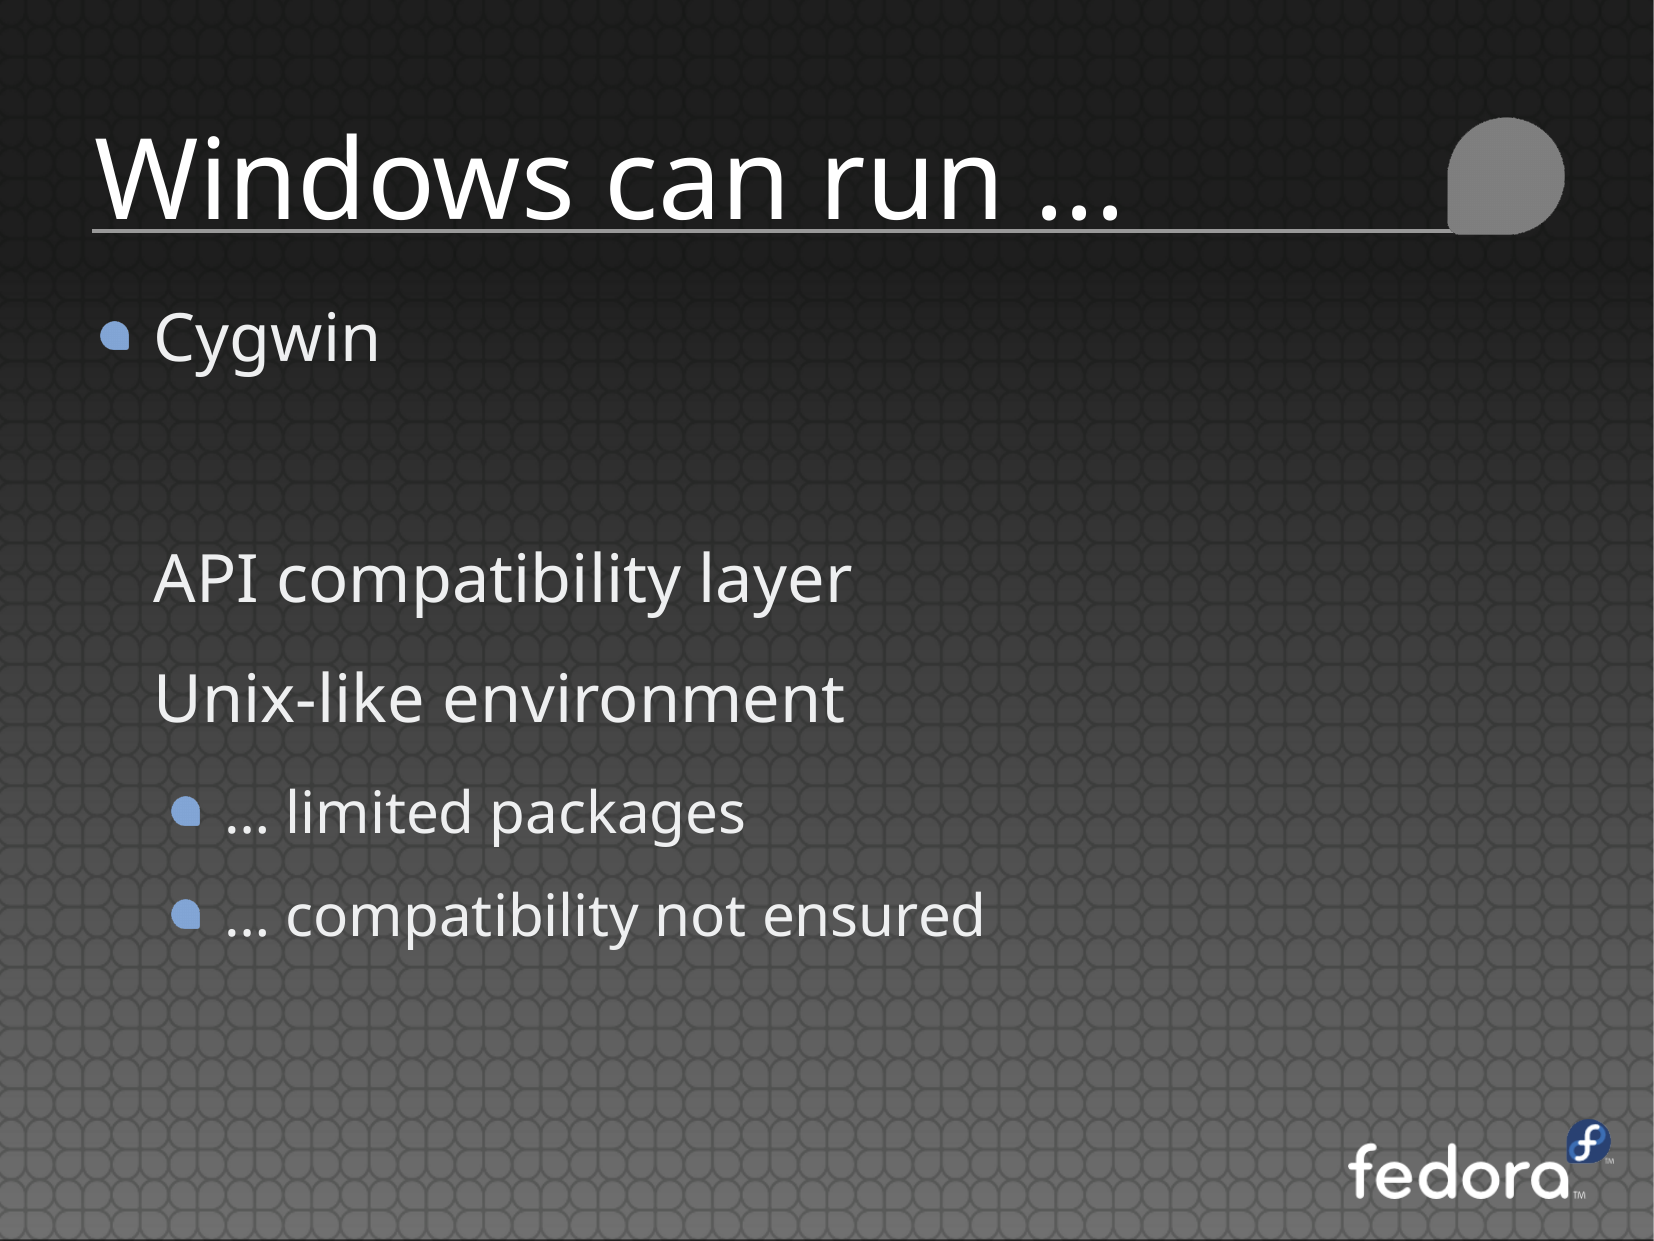

Windows can run ...
# Cygwin
API compatibility layer
Unix-like environment
… limited packages
… compatibility not ensured